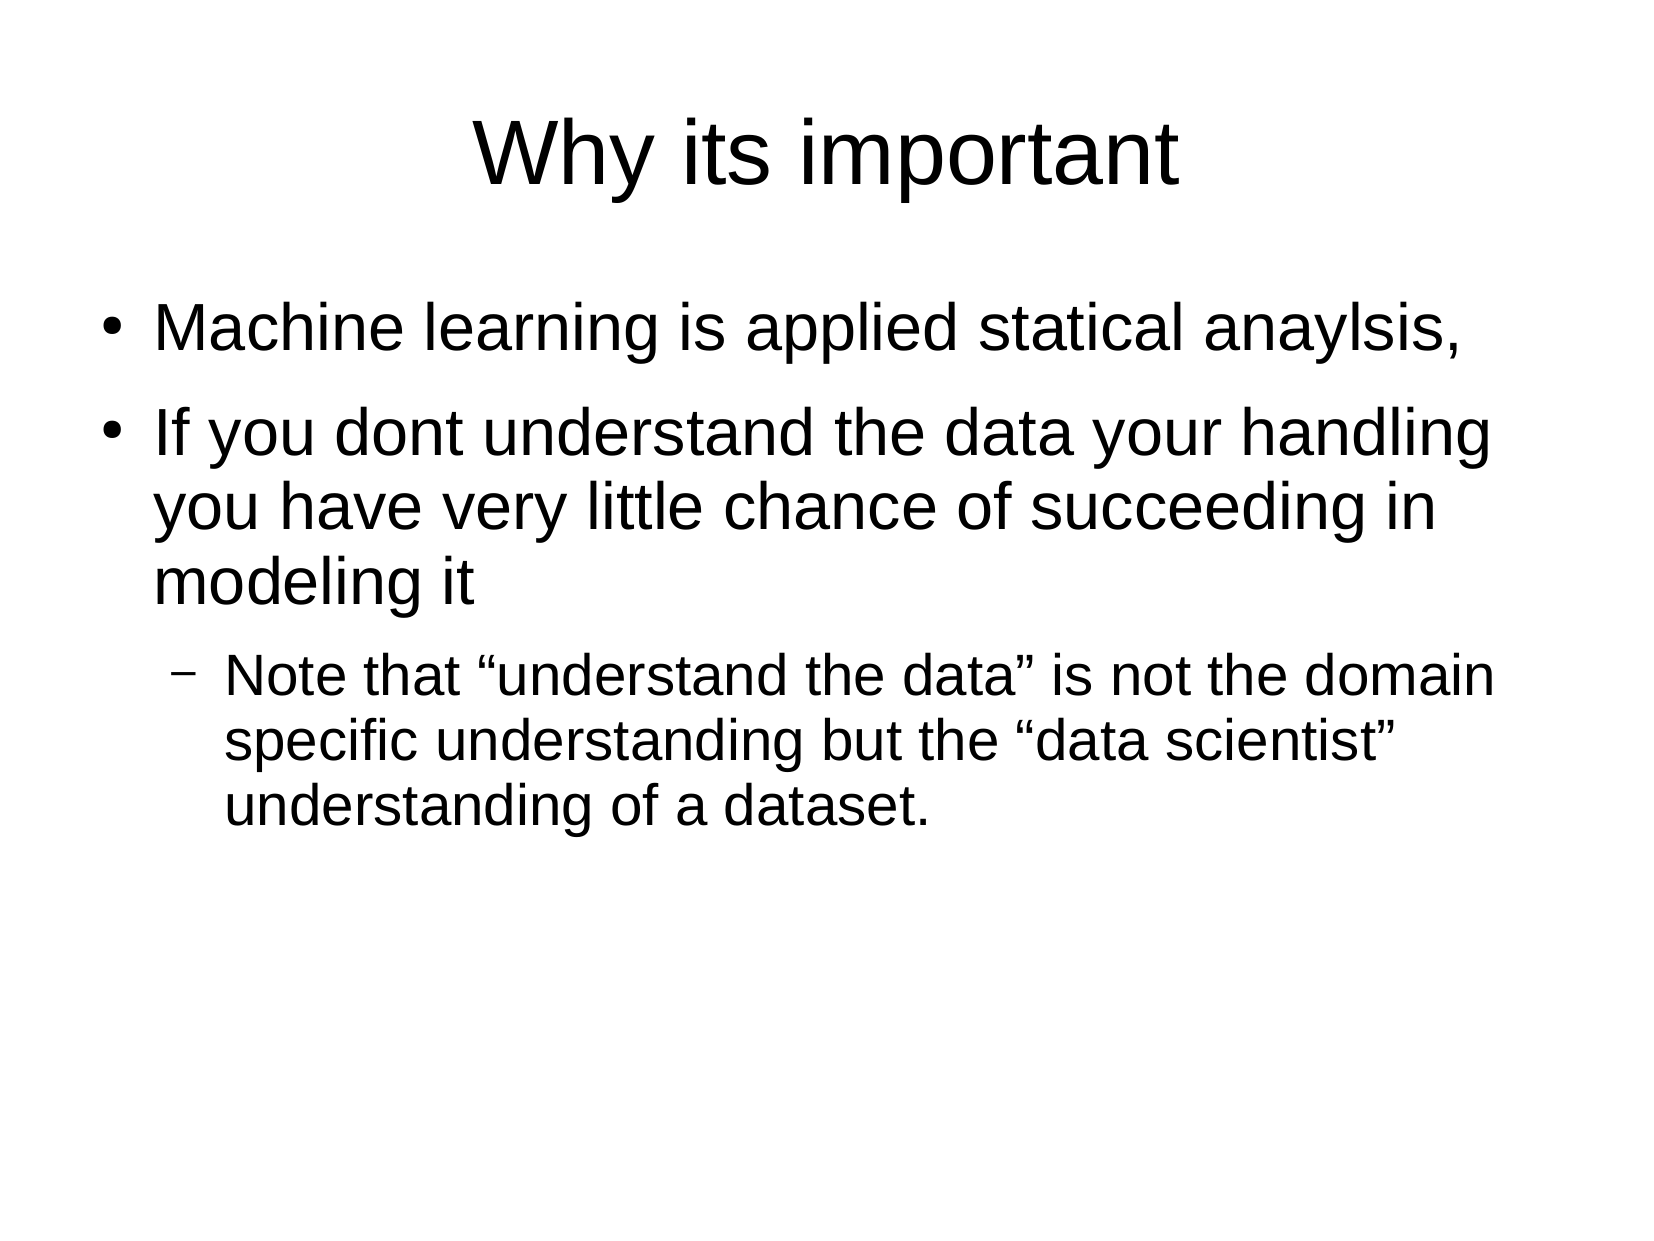

# Why its important
Machine learning is applied statical anaylsis,
If you dont understand the data your handling you have very little chance of succeeding in modeling it
Note that “understand the data” is not the domain specific understanding but the “data scientist” understanding of a dataset.